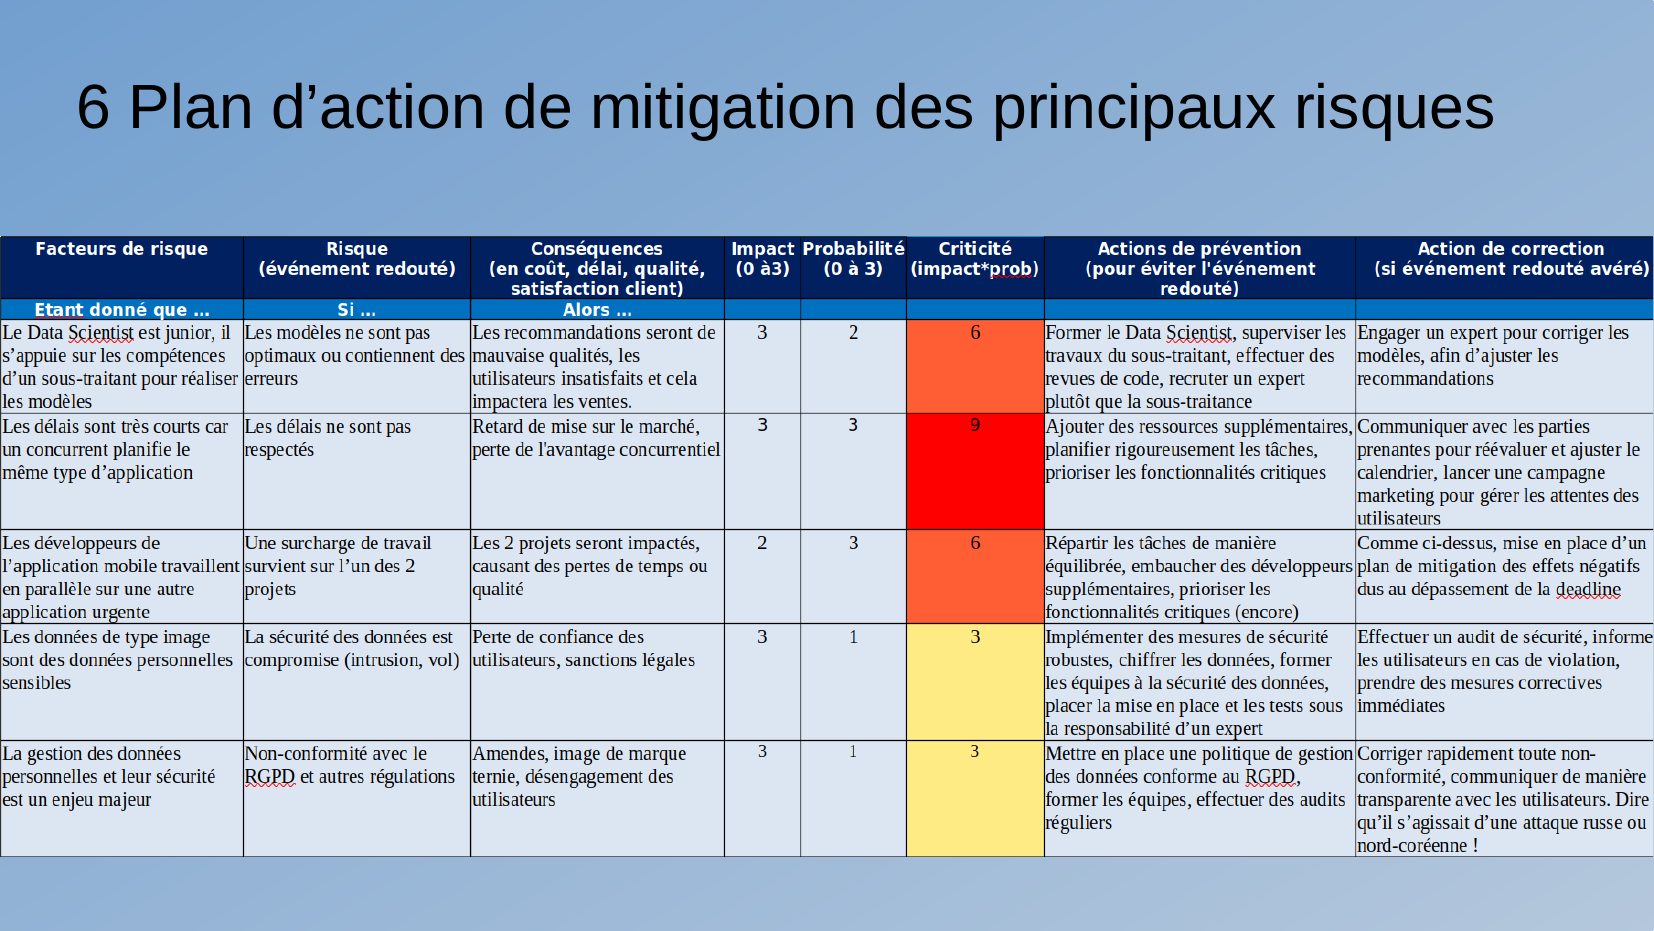

# 6 Plan d’action de mitigation des principaux risques